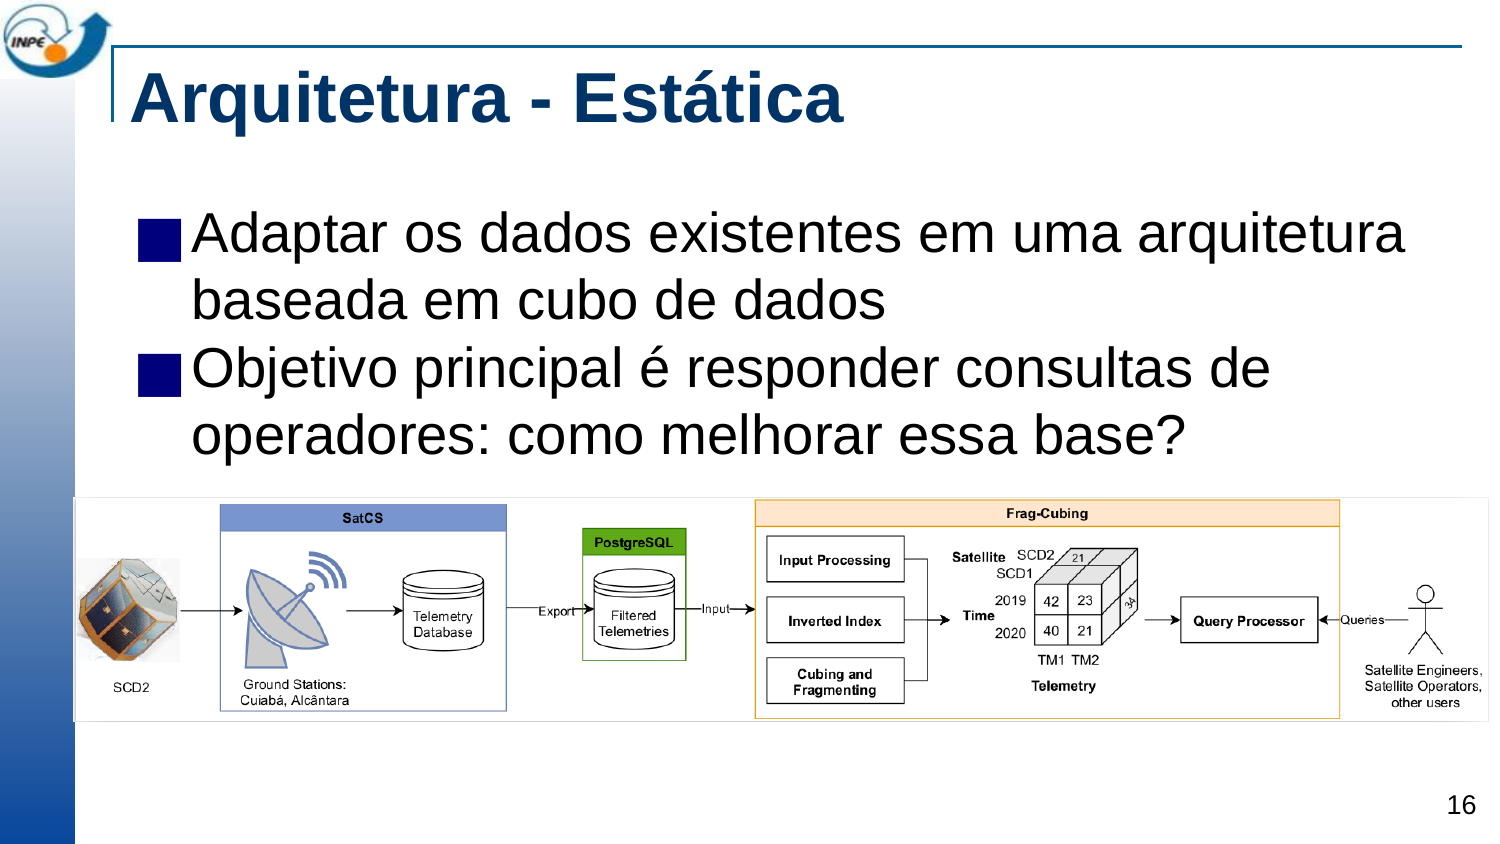

# Arquitetura - Estática
Adaptar os dados existentes em uma arquitetura baseada em cubo de dados
Objetivo principal é responder consultas de operadores: como melhorar essa base?